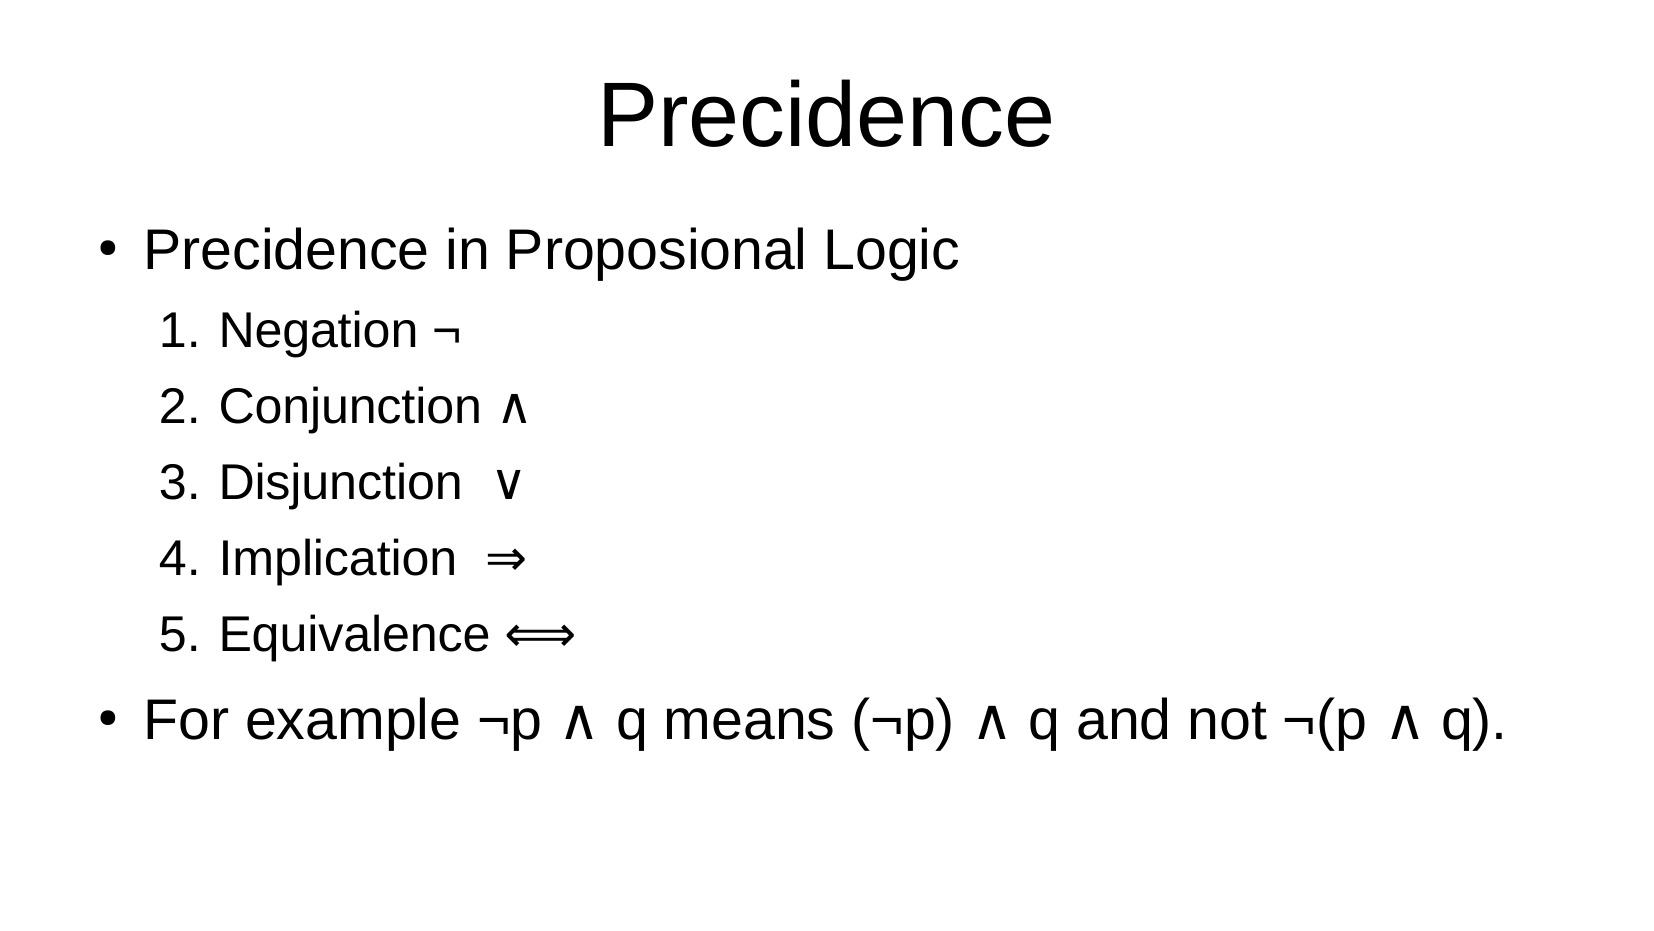

# Precidence
Precidence in Proposional Logic
 Negation ¬
 Conjunction ∧
 Disjunction ∨
 Implication ⇒
 Equivalence ⟺
For example ¬p ∧ q means (¬p) ∧ q and not ¬(p ∧ q).